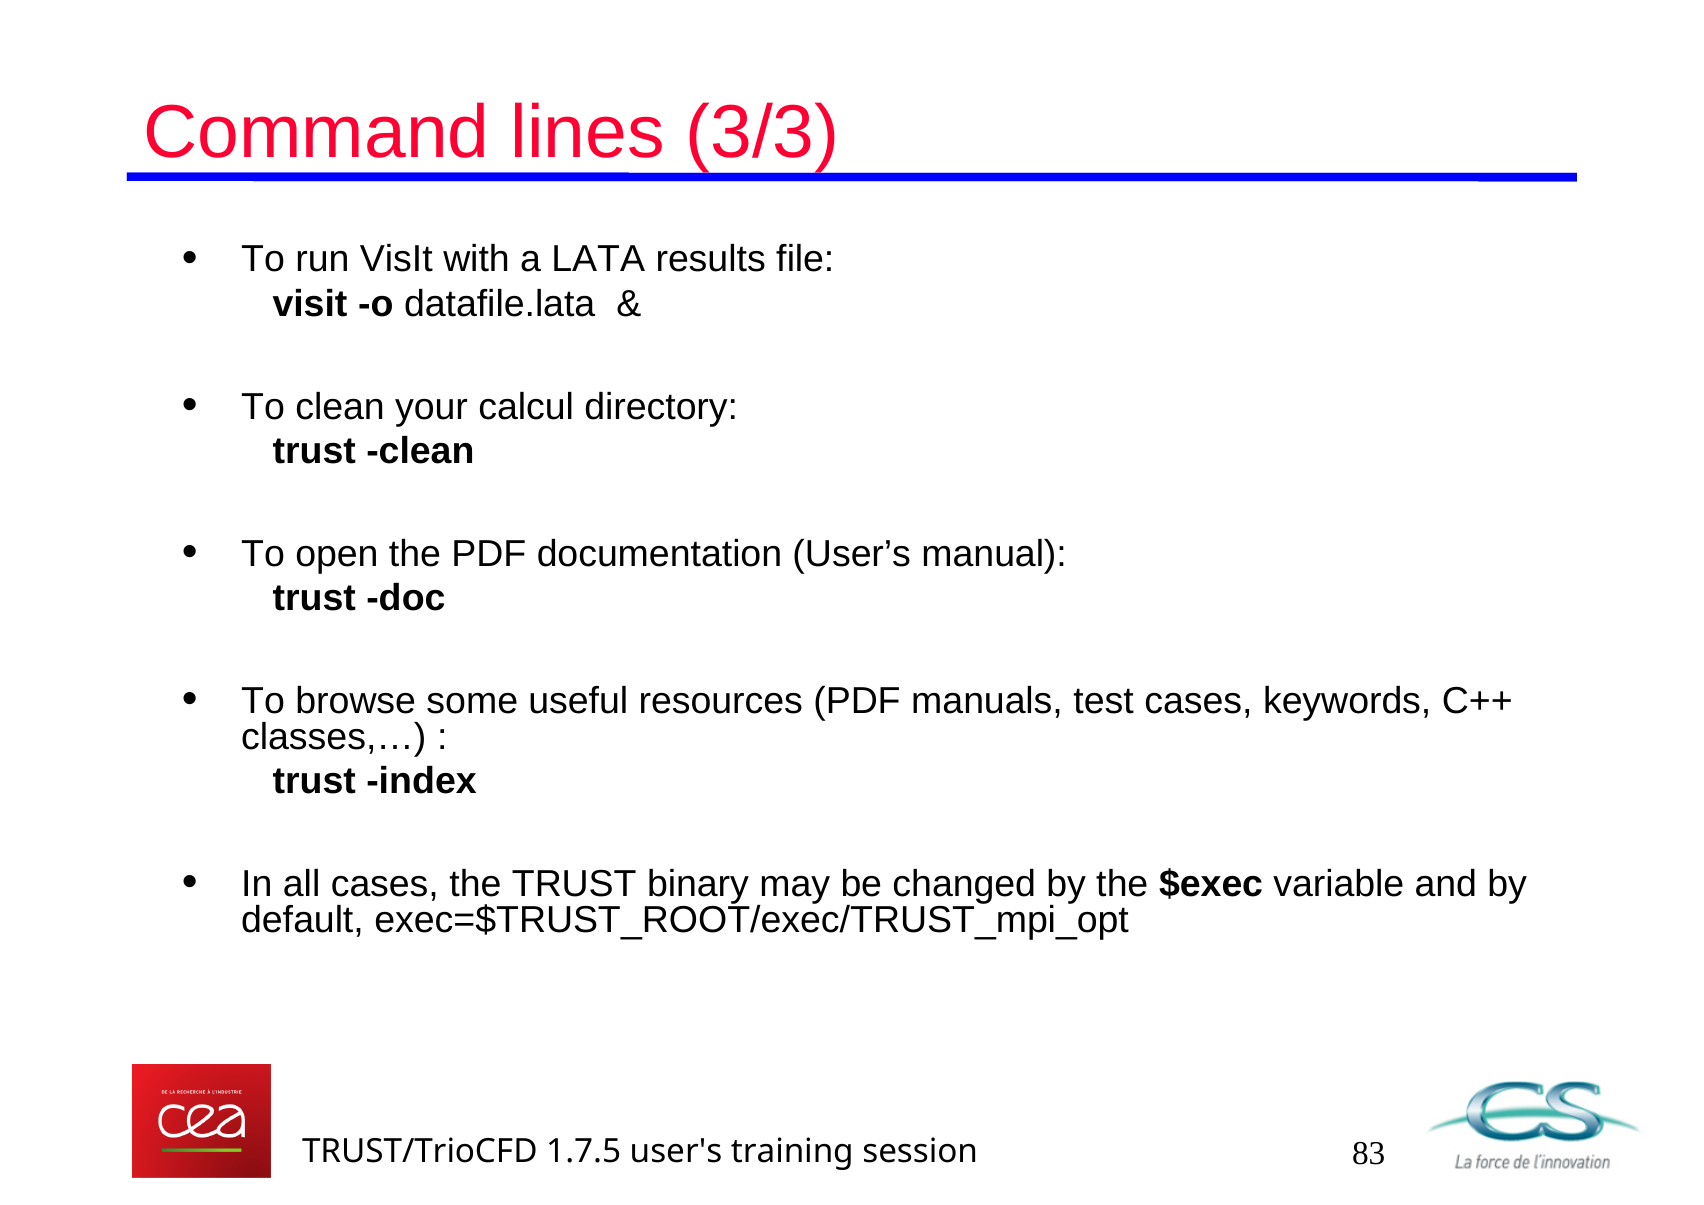

# Command lines (3/3)
To run VisIt with a LATA results file:
 visit -o datafile.lata &
To clean your calcul directory:
 trust -clean
To open the PDF documentation (User’s manual):
 trust -doc
To browse some useful resources (PDF manuals, test cases, keywords, C++ classes,…) :
 trust -index
In all cases, the TRUST binary may be changed by the $exec variable and by default, exec=$TRUST_ROOT/exec/TRUST_mpi_opt
TRUST/TrioCFD 1.7.5 user's training session
83